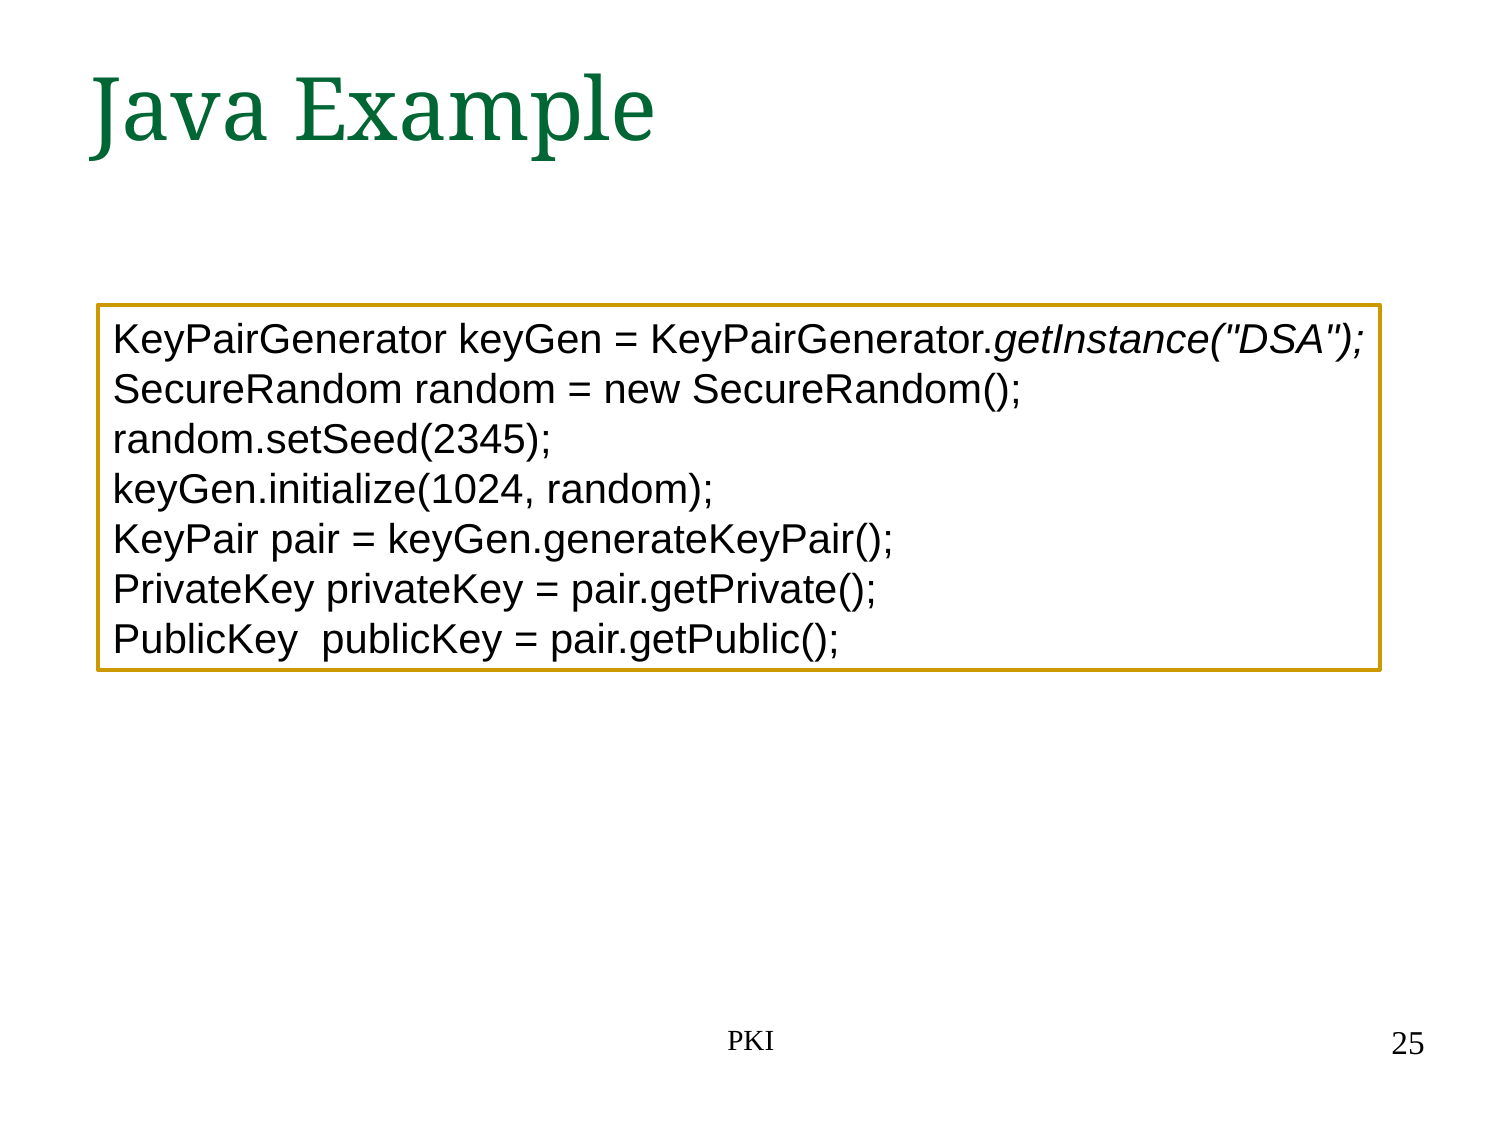

# Java Example
KeyPairGenerator keyGen = KeyPairGenerator.getInstance("DSA");
SecureRandom random = new SecureRandom();
random.setSeed(2345);
keyGen.initialize(1024, random);
KeyPair pair = keyGen.generateKeyPair();
PrivateKey privateKey = pair.getPrivate();
PublicKey publicKey = pair.getPublic();
PKI
25